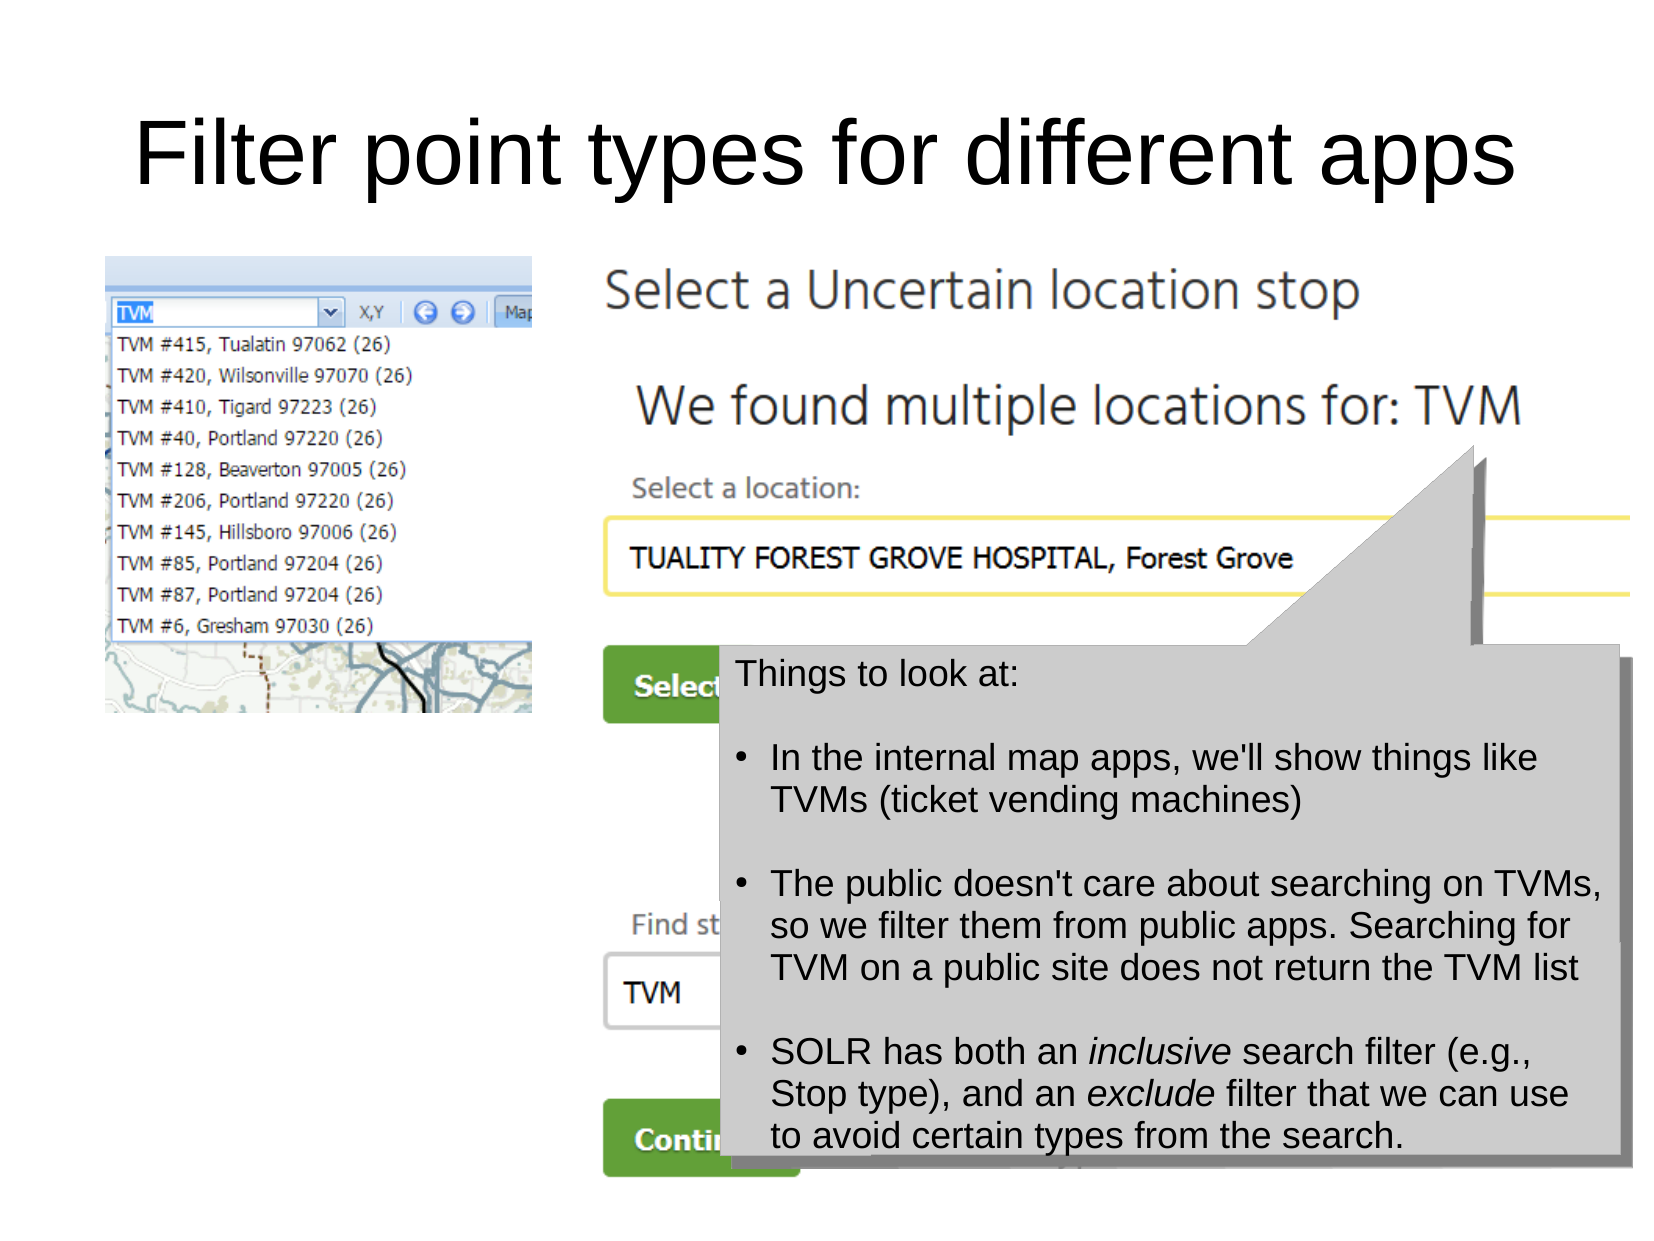

# Filter point types for different apps
Things to look at:
In the internal map apps, we'll show things like TVMs (ticket vending machines)
The public doesn't care about searching on TVMs, so we filter them from public apps. Searching for TVM on a public site does not return the TVM list
SOLR has both an inclusive search filter (e.g., Stop type), and an exclude filter that we can use to avoid certain types from the search.